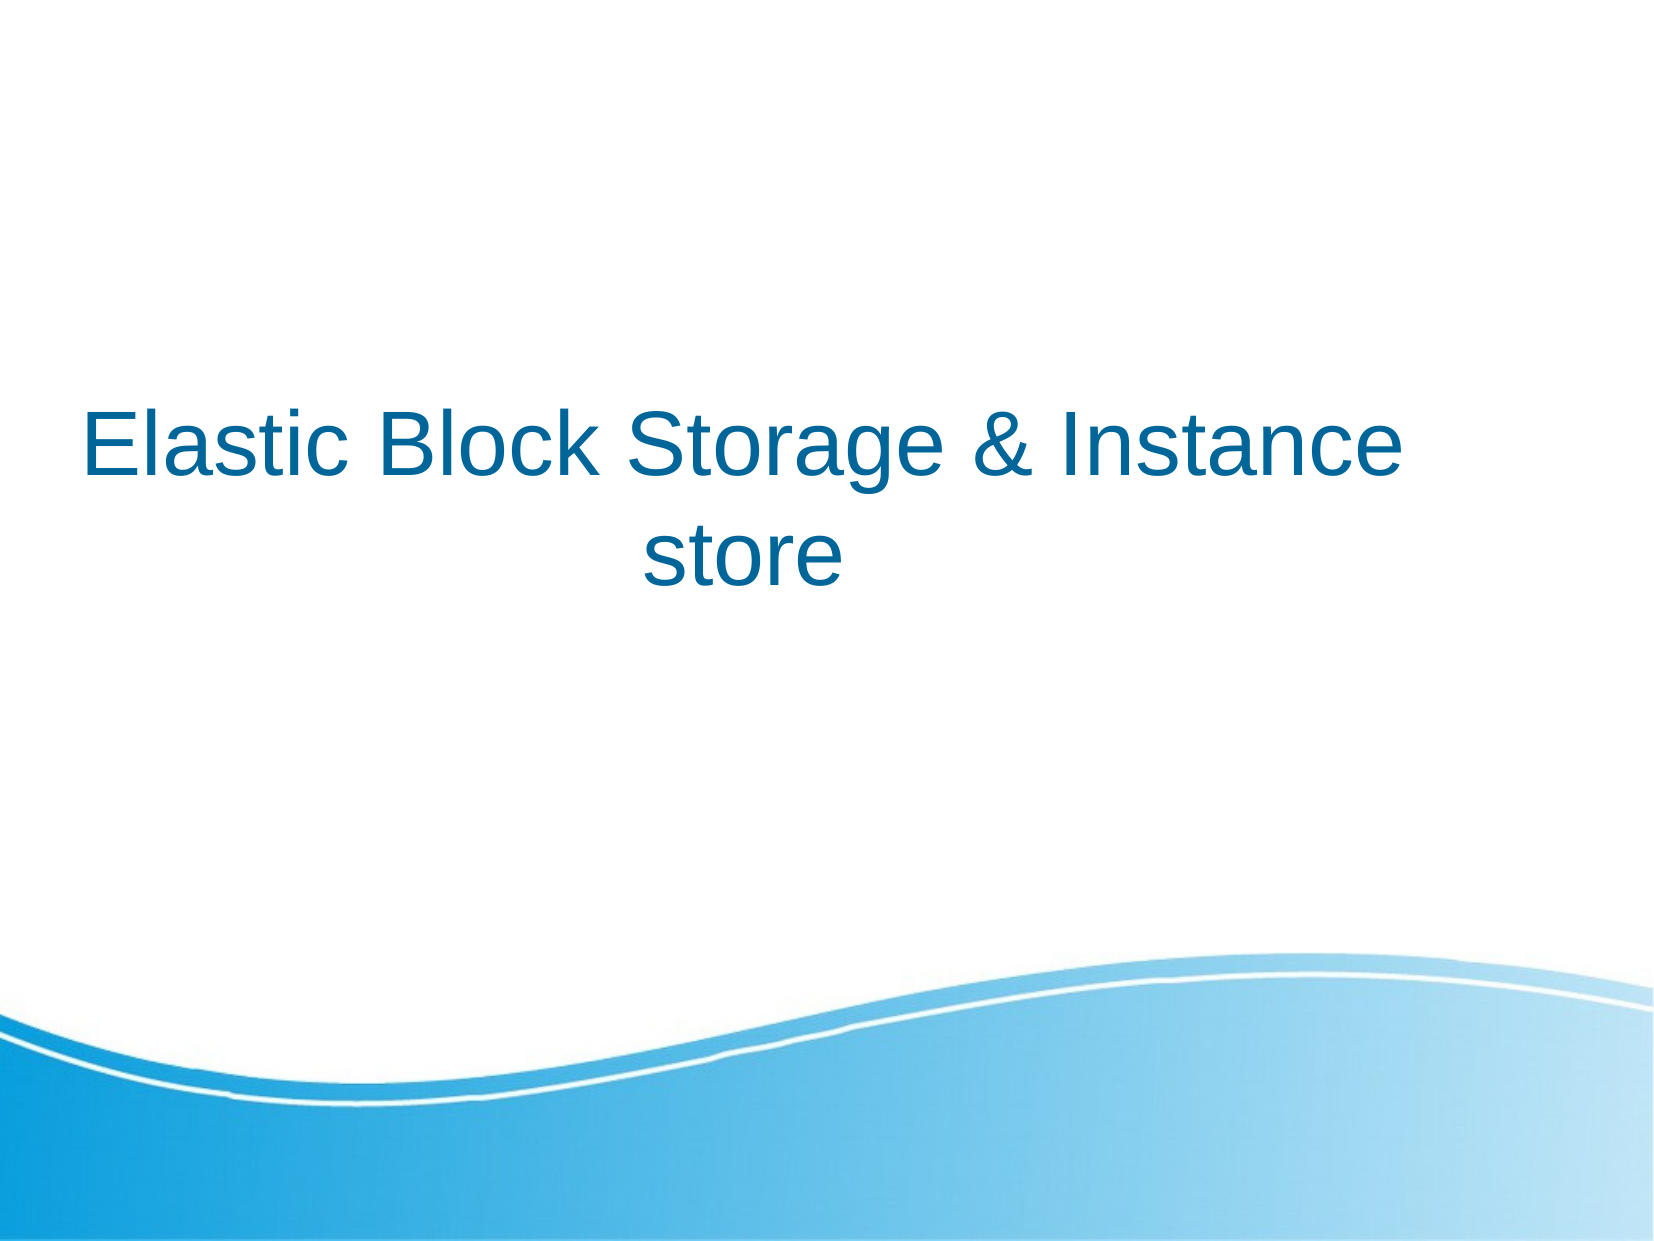

# Elastic Block Storage & Instance store